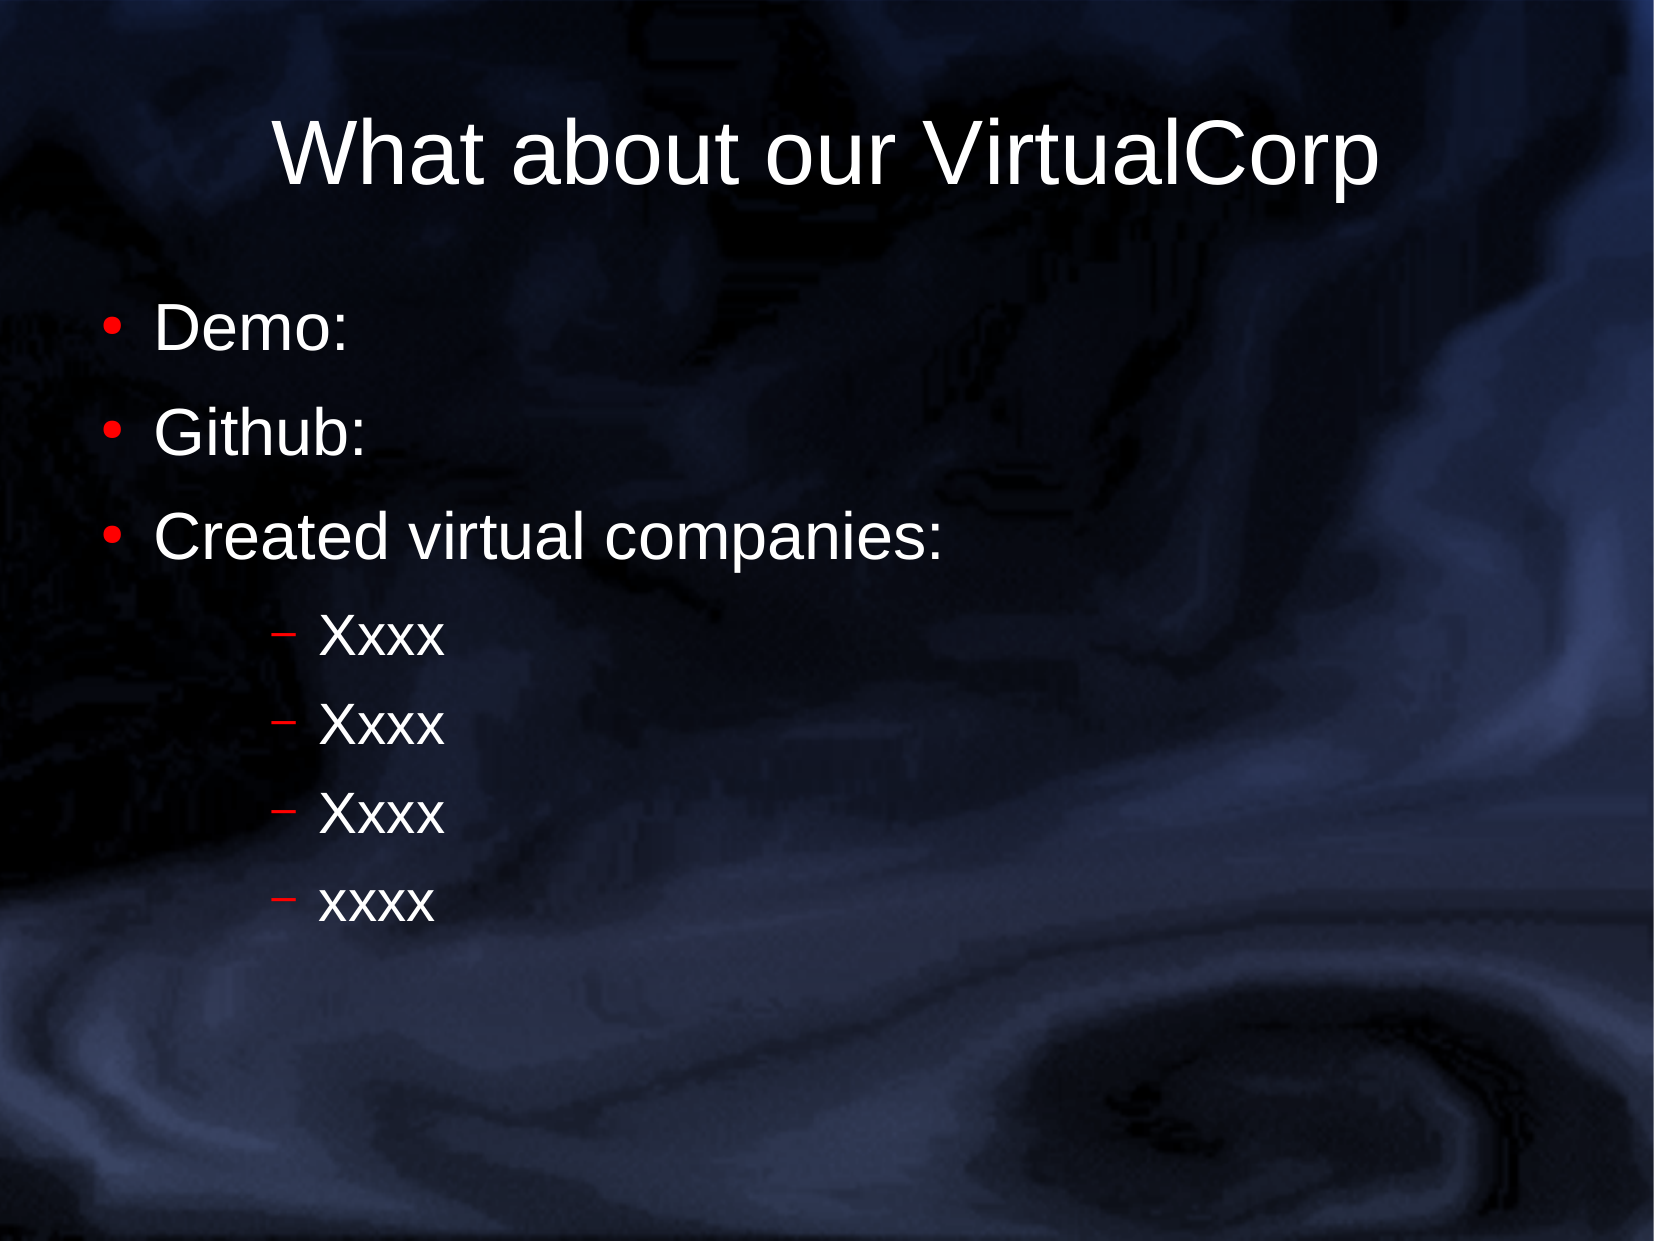

# What about our VirtualCorp
Demo:
Github:
Created virtual companies:
Xxxx
Xxxx
Xxxx
xxxx